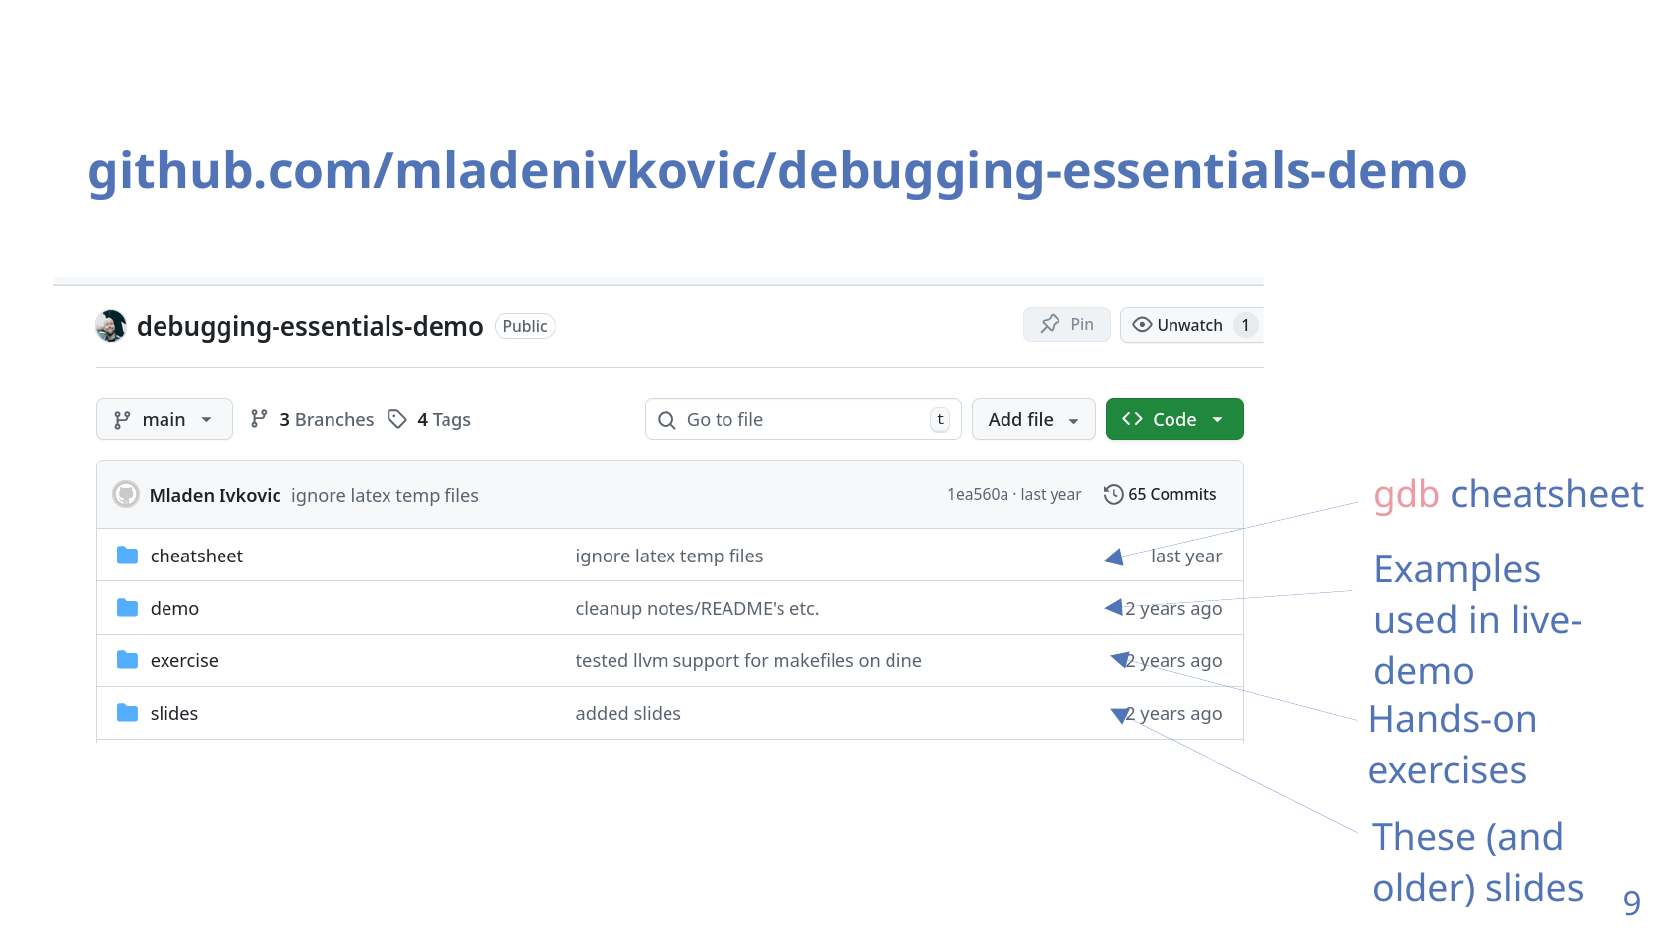

# github.com/mladenivkovic/debugging-essentials-demo
gdb cheatsheet
Examples used in live-demo
Hands-on exercises
These (and older) slides
9